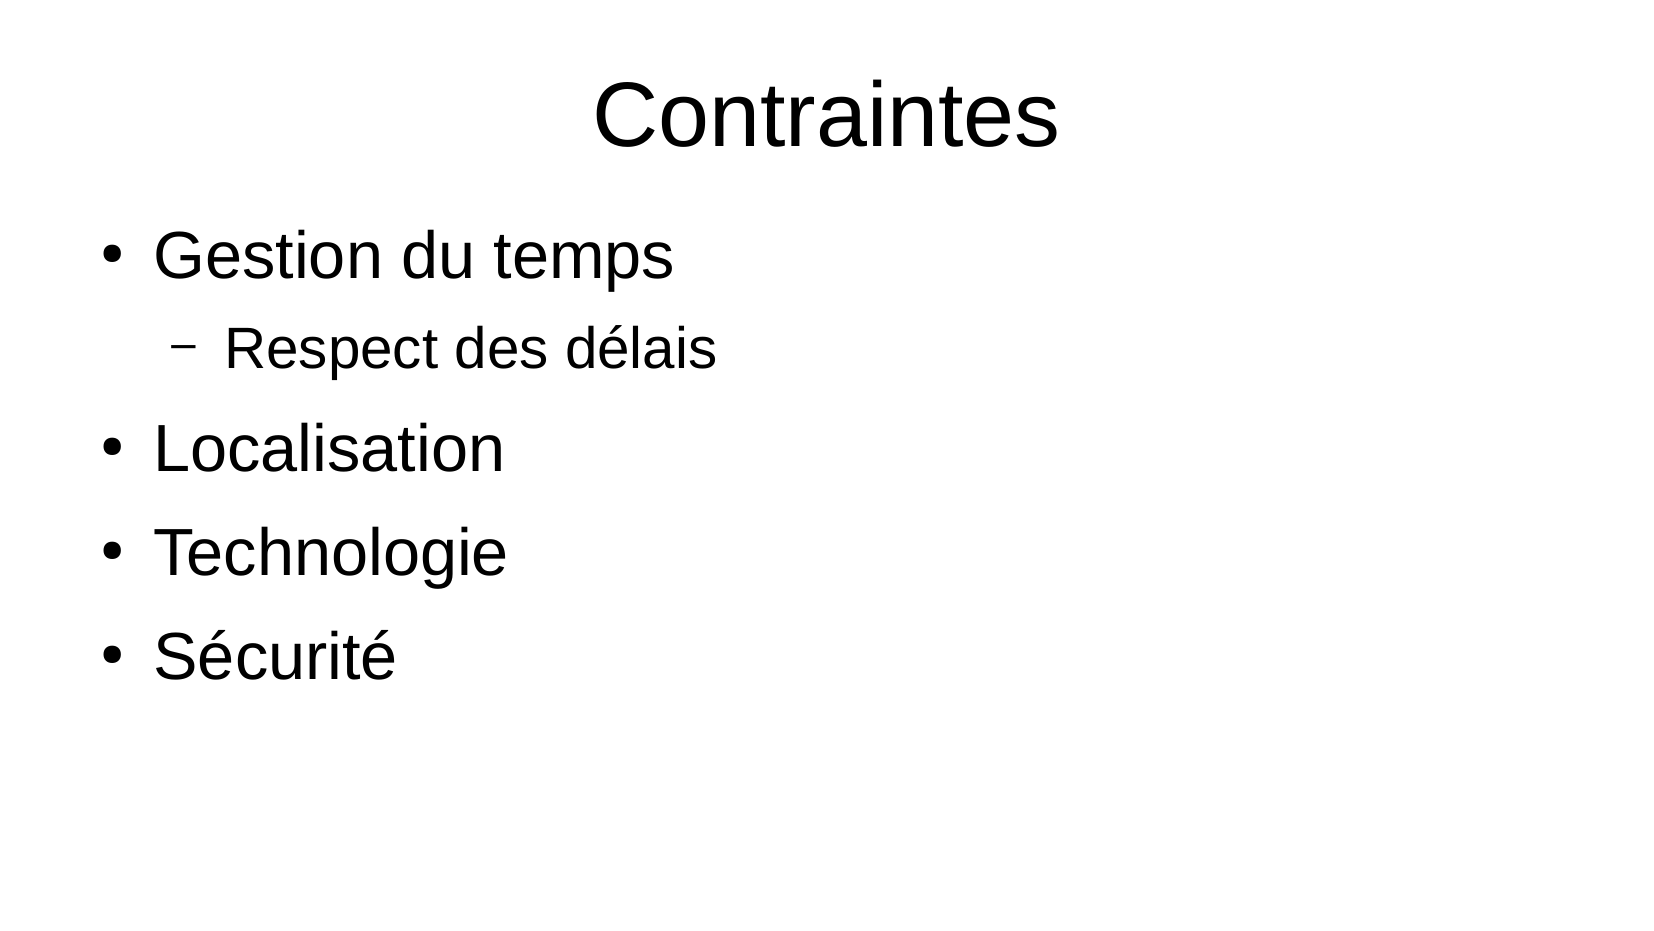

# Contraintes
Gestion du temps
Respect des délais
Localisation
Technologie
Sécurité